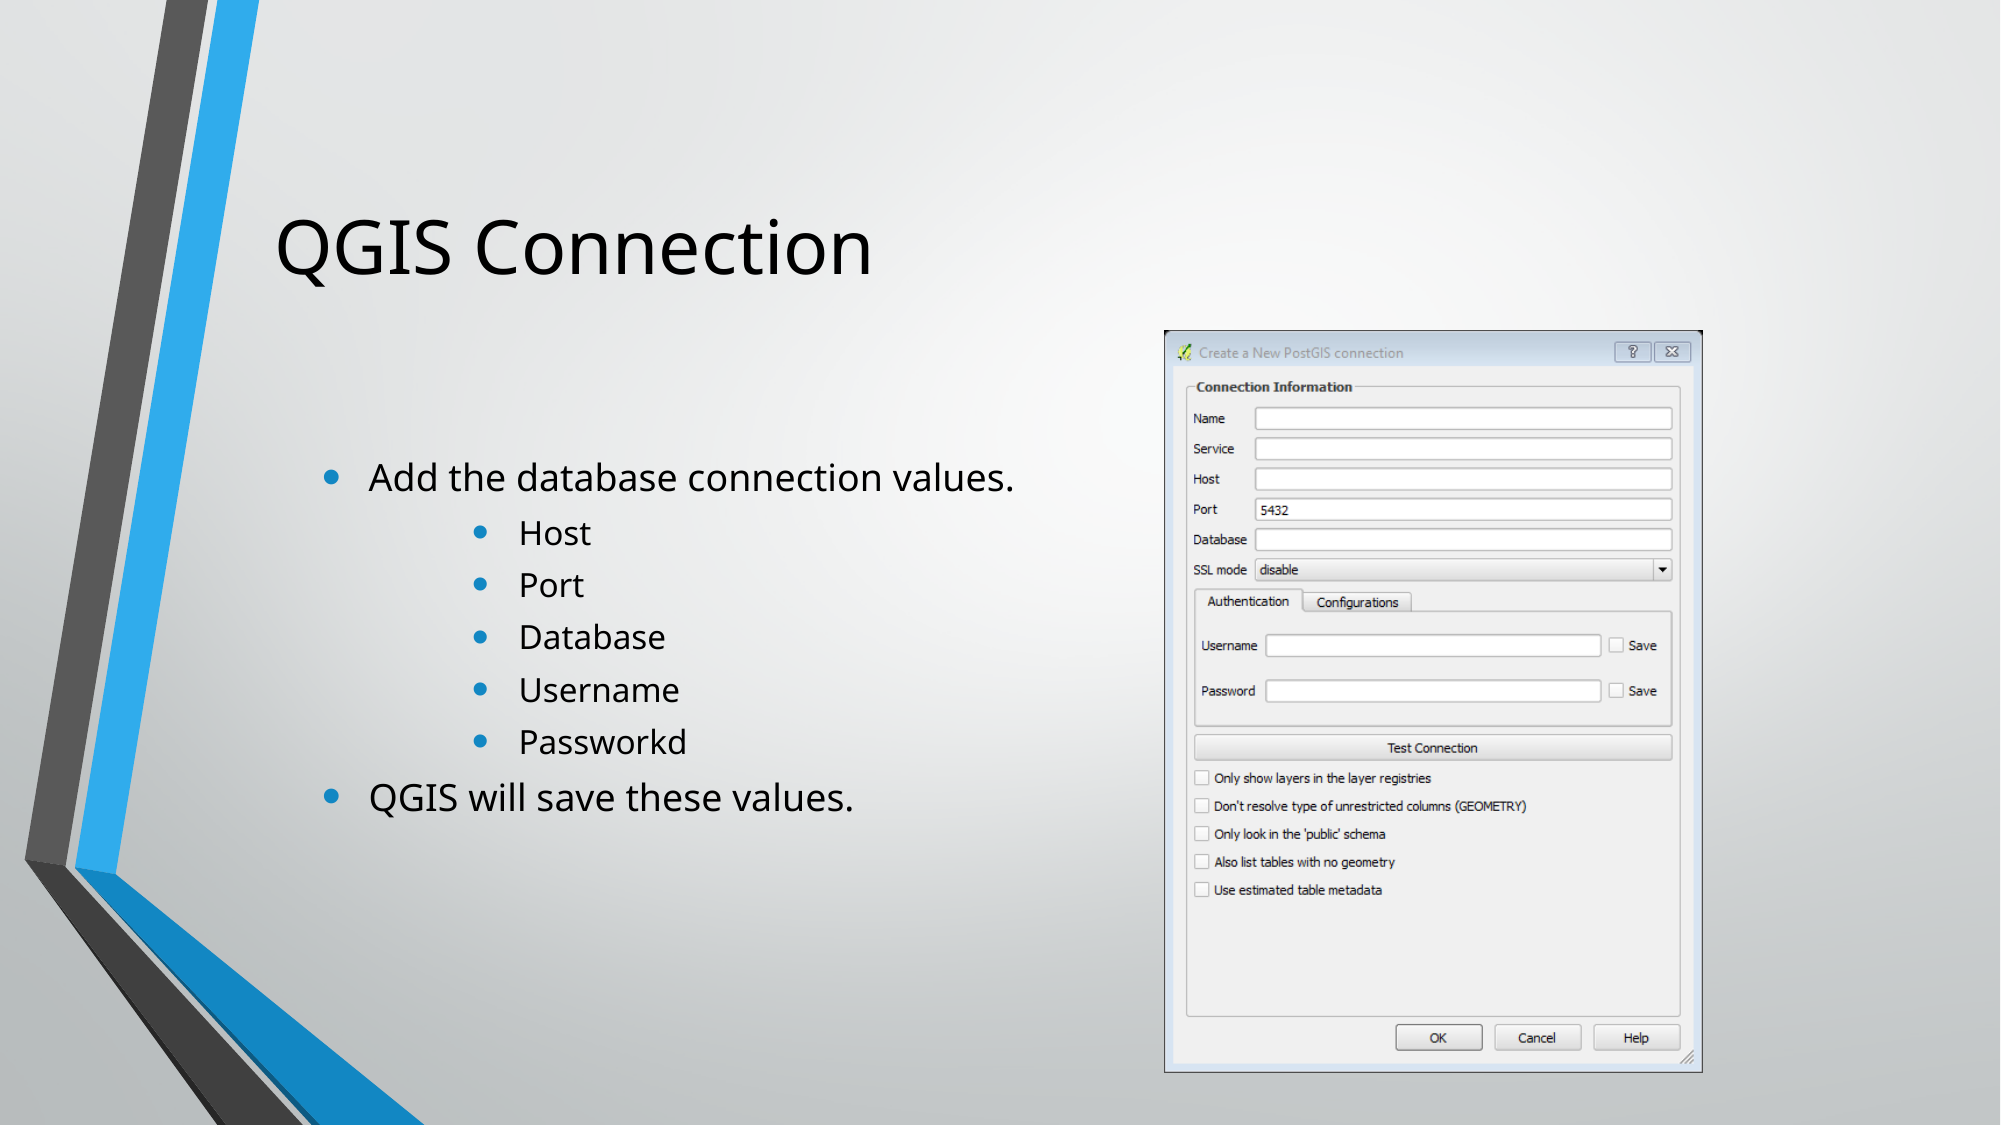

# QGIS Connection
Add the database connection values.
Host
Port
Database
Username
Passworkd
QGIS will save these values.